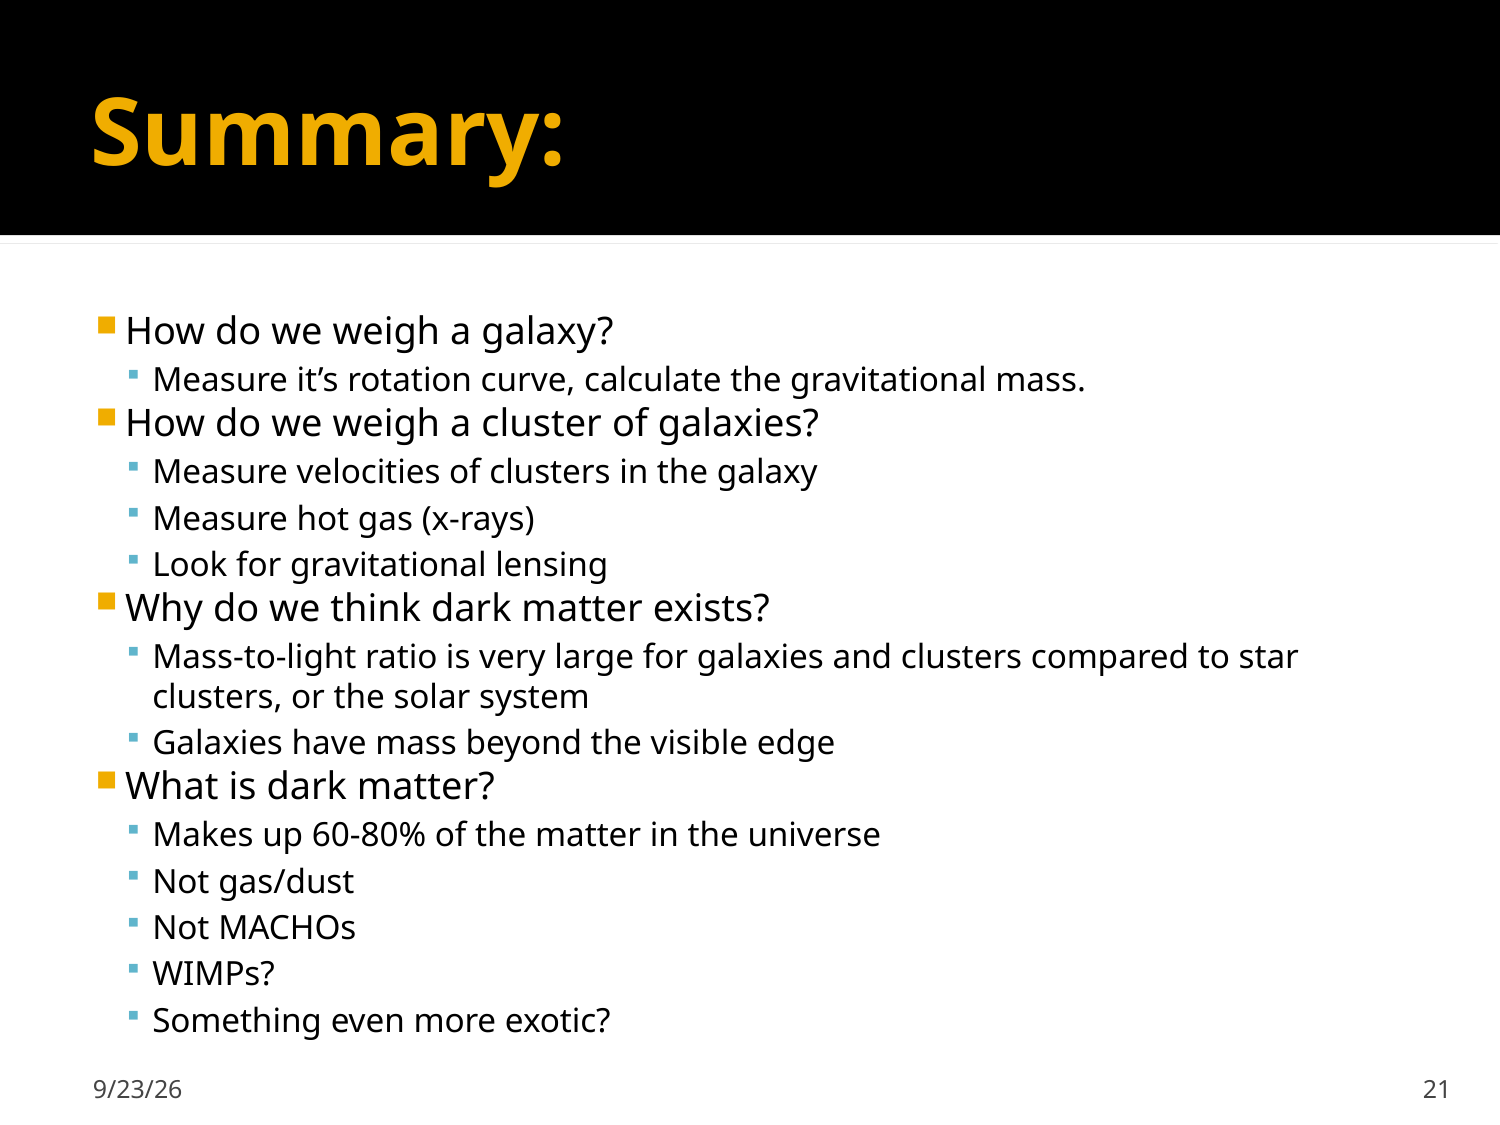

# Summary:
How do we weigh a galaxy?
Measure it’s rotation curve, calculate the gravitational mass.
How do we weigh a cluster of galaxies?
Measure velocities of clusters in the galaxy
Measure hot gas (x-rays)
Look for gravitational lensing
Why do we think dark matter exists?
Mass-to-light ratio is very large for galaxies and clusters compared to star clusters, or the solar system
Galaxies have mass beyond the visible edge
What is dark matter?
Makes up 60-80% of the matter in the universe
Not gas/dust
Not MACHOs
WIMPs?
Something even more exotic?